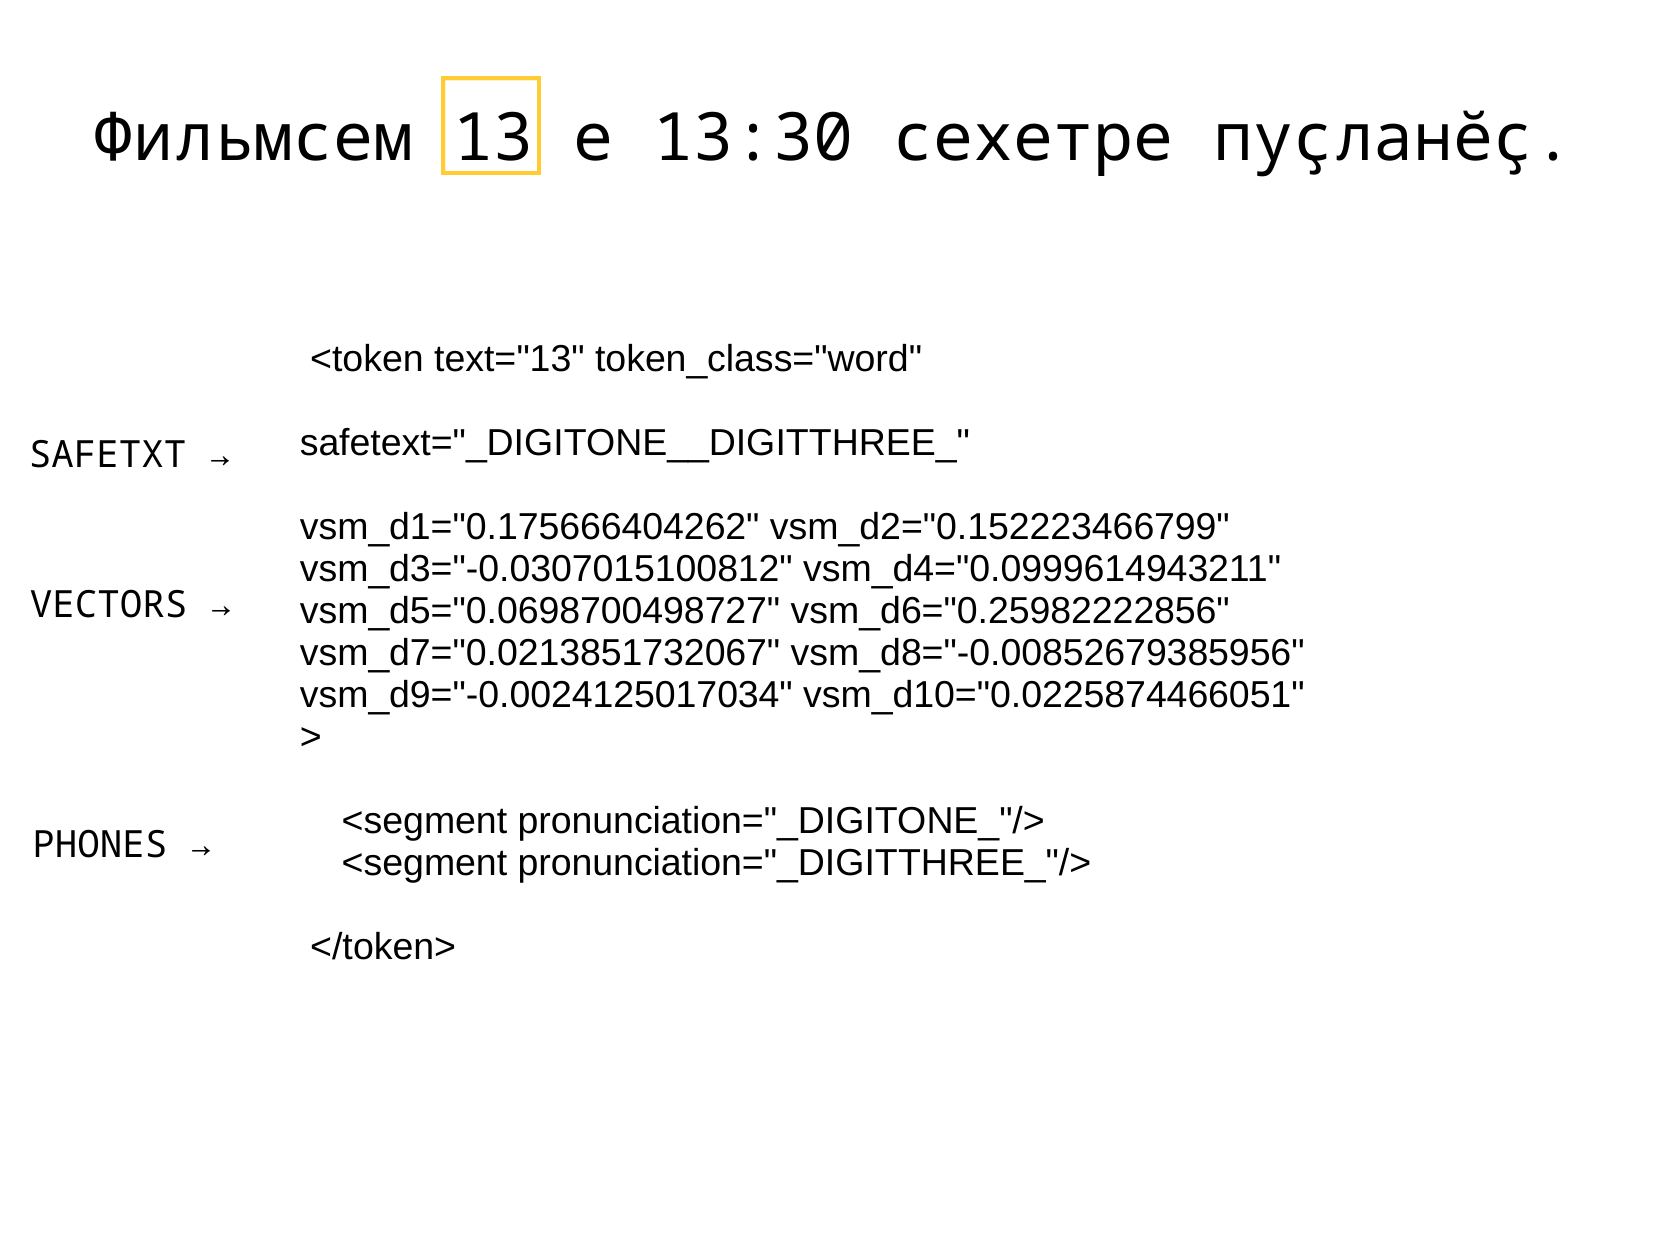

Фильмсем 13 е 13:30 сехетре пуҫланӗҫ.
 <token text="13" token_class="word"
safetext="_DIGITONE__DIGITTHREE_"
vsm_d1="0.175666404262" vsm_d2="0.152223466799" vsm_d3="-0.0307015100812" vsm_d4="0.0999614943211" vsm_d5="0.0698700498727" vsm_d6="0.25982222856" vsm_d7="0.0213851732067" vsm_d8="-0.00852679385956" vsm_d9="-0.0024125017034" vsm_d10="0.0225874466051"
>
 <segment pronunciation="_DIGITONE_"/>
 <segment pronunciation="_DIGITTHREE_"/>
 </token>
SAFETXT →
VECTORS →
PHONES →